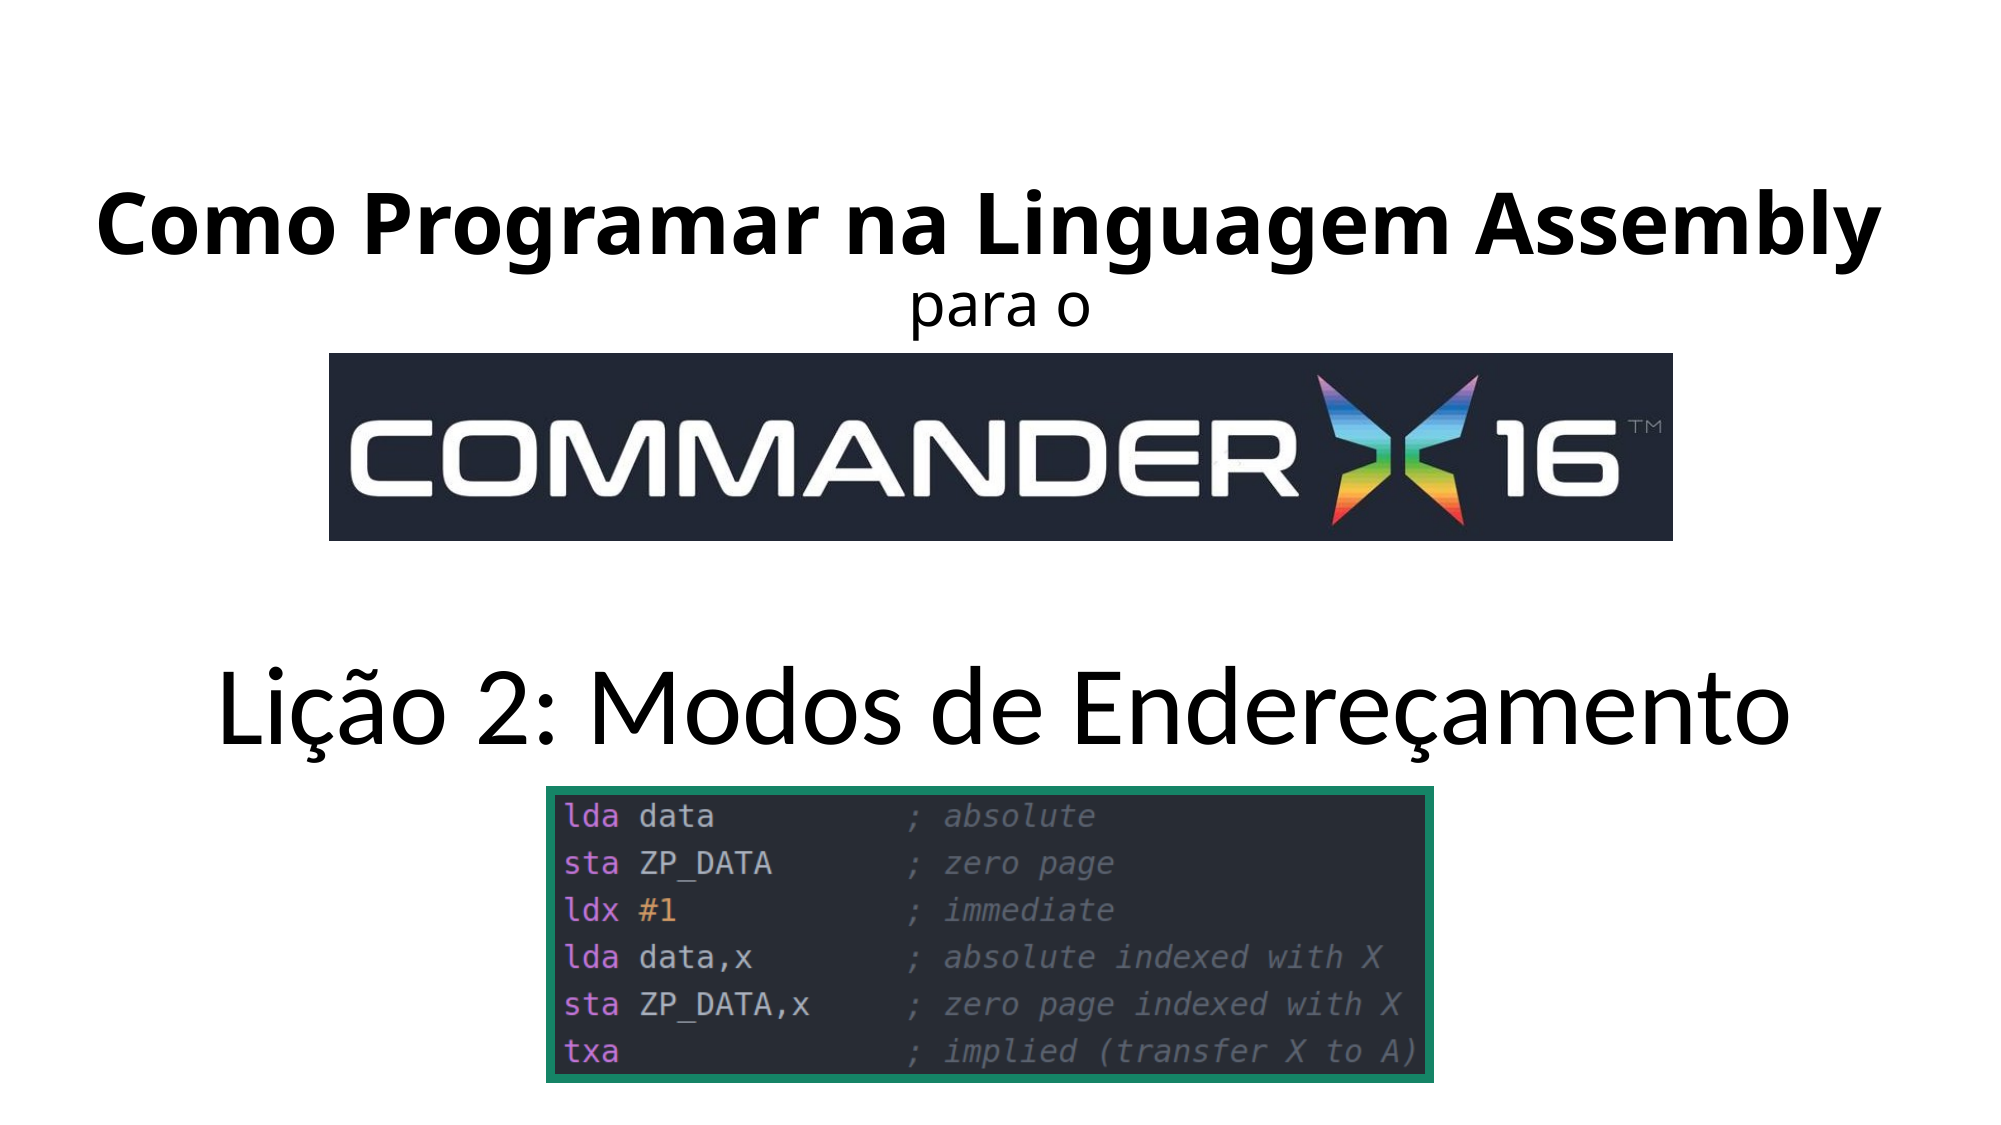

# Como Programar na Linguagem Assembly para o
Lição 2: Modos de Endereçamento